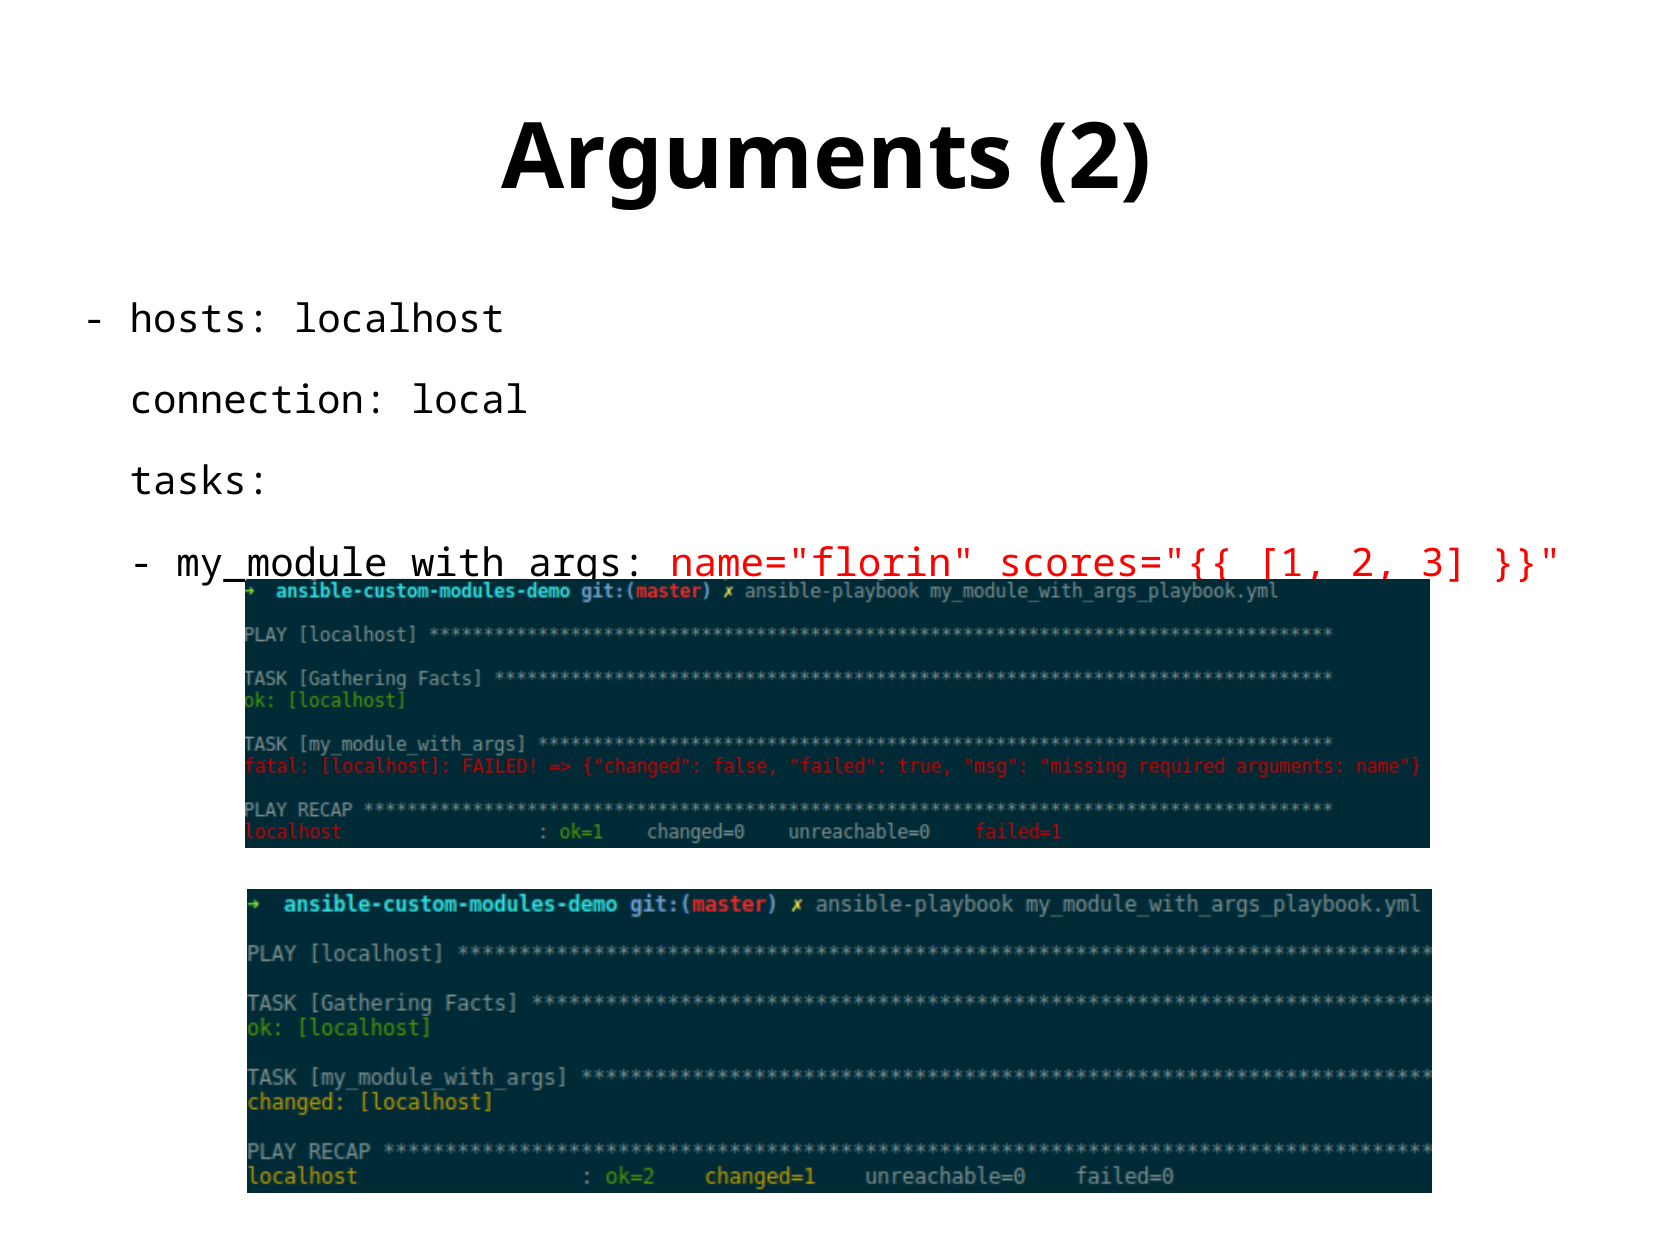

# Arguments (2)
- hosts: localhost
 connection: local
 tasks:
 - my_module_with_args: name="florin" scores="{{ [1, 2, 3] }}"